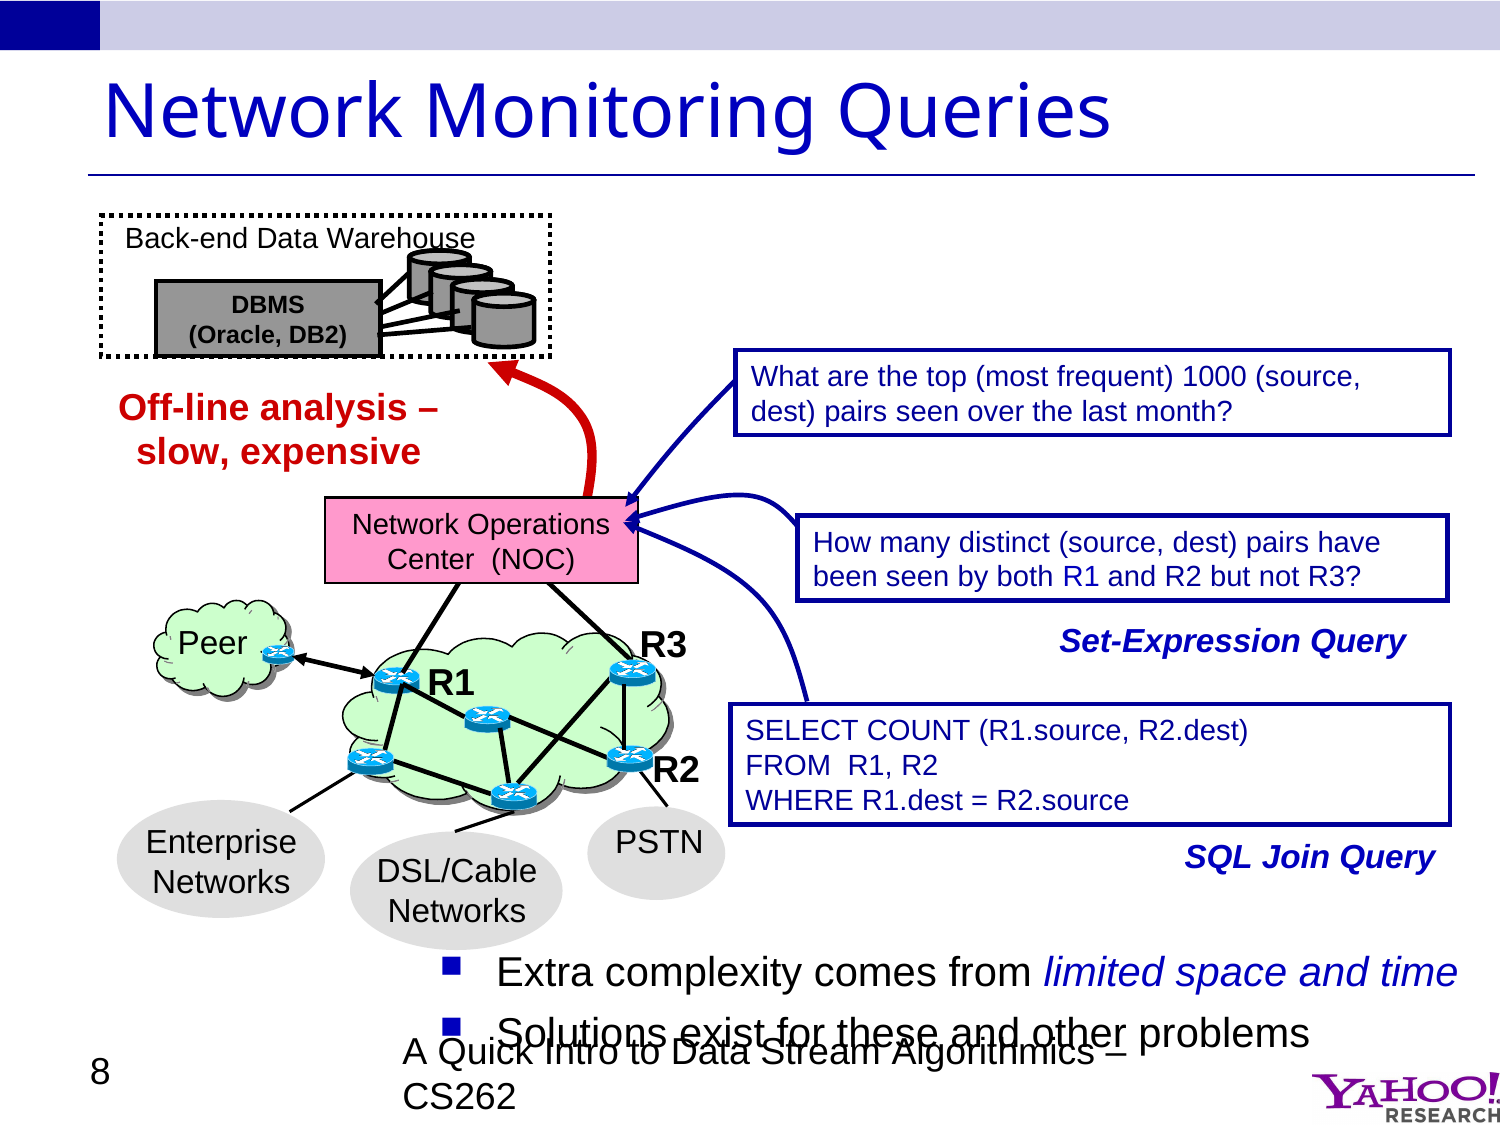

# Network Monitoring Queries
Back-end Data Warehouse
DBMS
(Oracle, DB2)
What are the top (most frequent) 1000 (source, dest) pairs seen over the last month?
Off-line analysis – slow, expensive
How many distinct (source, dest) pairs have been seen by both R1 and R2 but not R3?
Set-Expression Query
Network Operations
Center (NOC)
SELECT COUNT (R1.source, R2.dest)
FROM R1, R2
WHERE R1.dest = R2.source
SQL Join Query
R3
Peer
R1
R2
Enterprise
Networks
PSTN
DSL/Cable
Networks
Extra complexity comes from limited space and time
Solutions exist for these and other problems
Fundamentals of Analyzing and Mining Data Streams
8